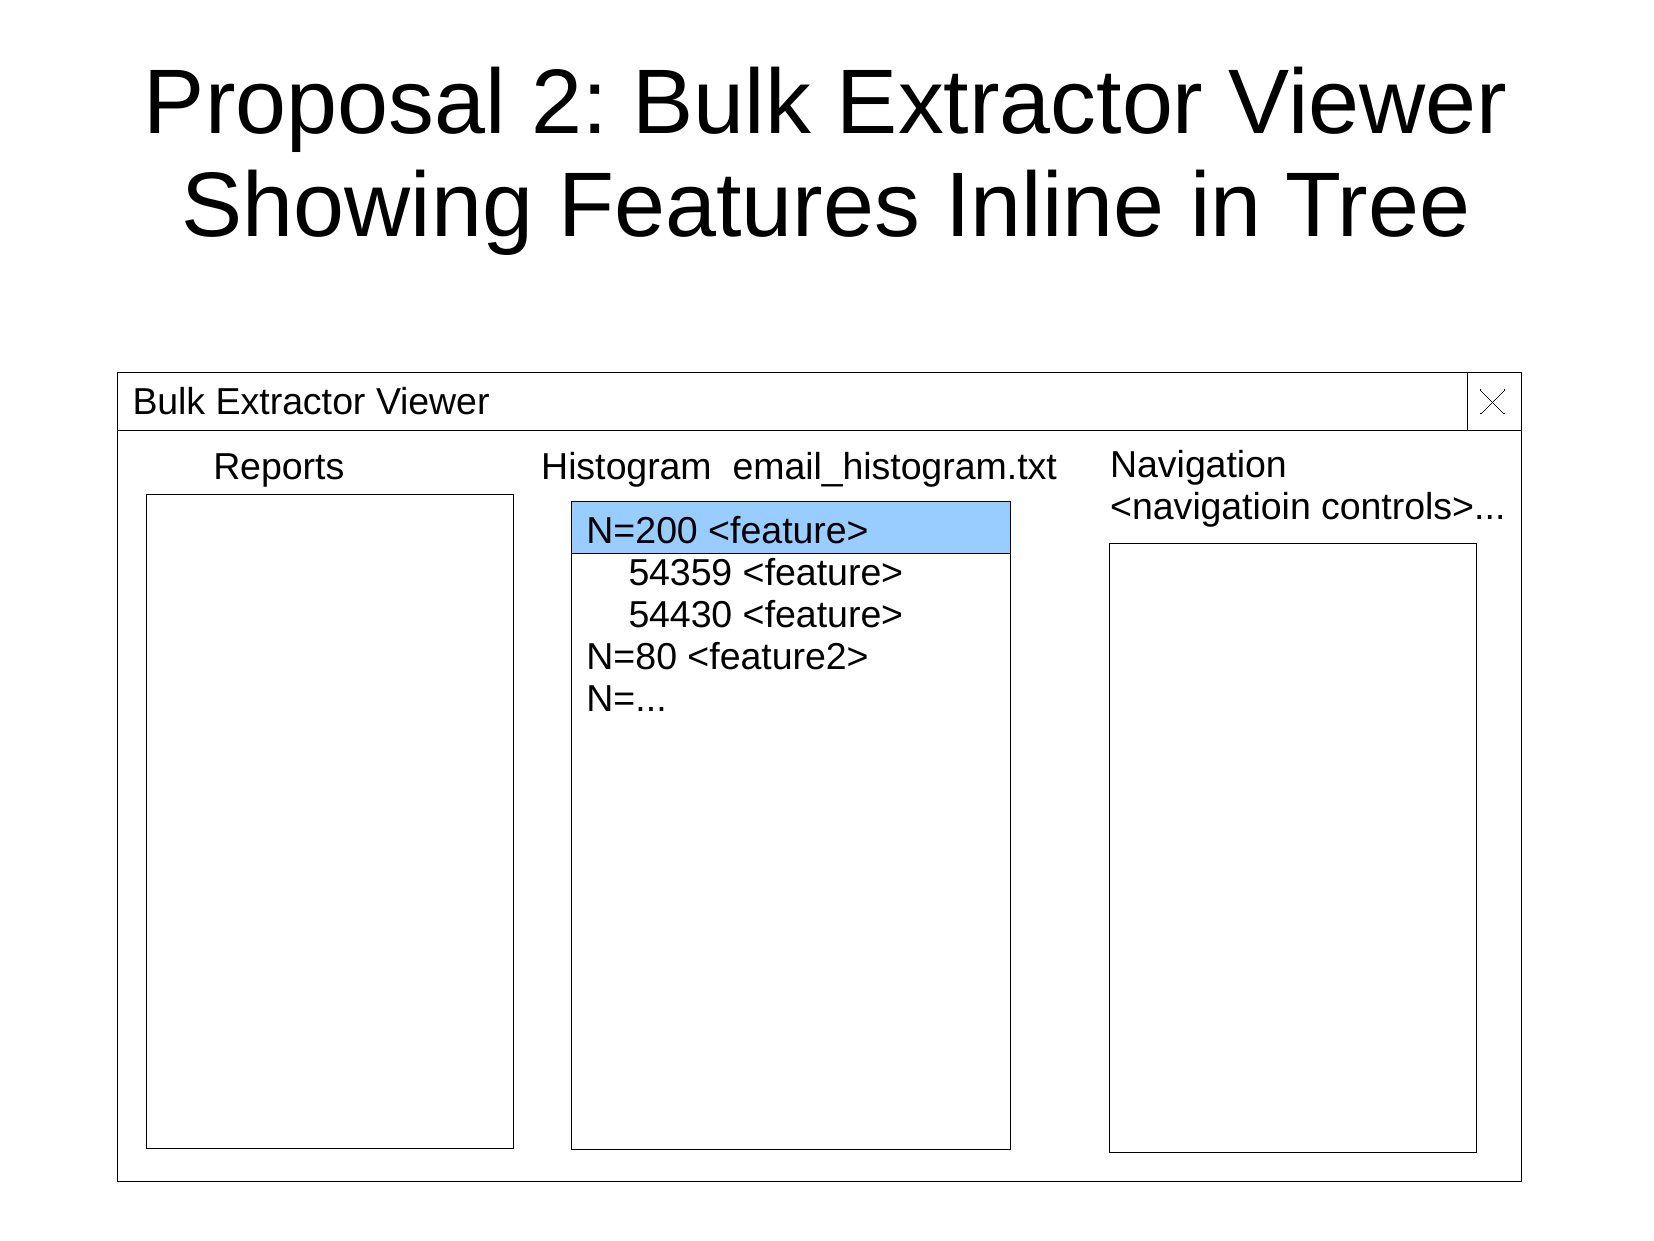

# Proposal 2: Bulk Extractor Viewer Showing Features Inline in Tree
Bulk Extractor Viewer
Navigation
<navigatioin controls>...
Reports
Histogram email_histogram.txt
N=200 <feature>
 54359 <feature>
 54430 <feature>
N=80 <feature2>
N=...